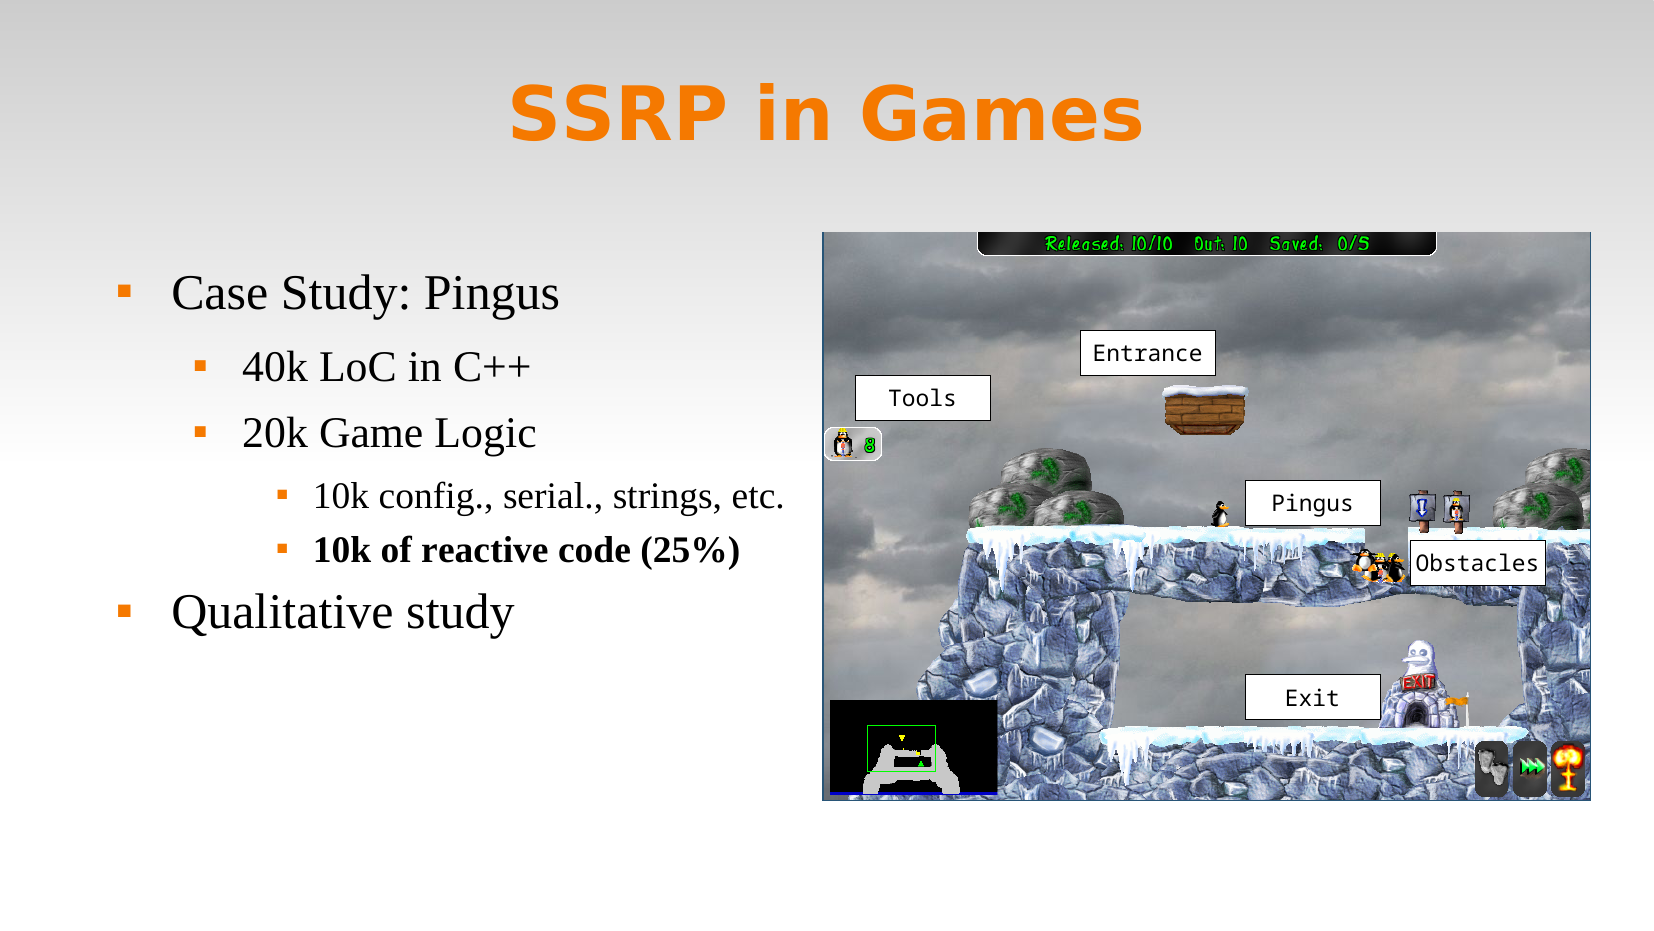

# SSRP in Games
Case Study: Pingus
40k LoC in C++
20k Game Logic
10k config., serial., strings, etc.
10k of reactive code (25%)
Qualitative study
Entrance
Tools
Pingus
Obstacles
Exit